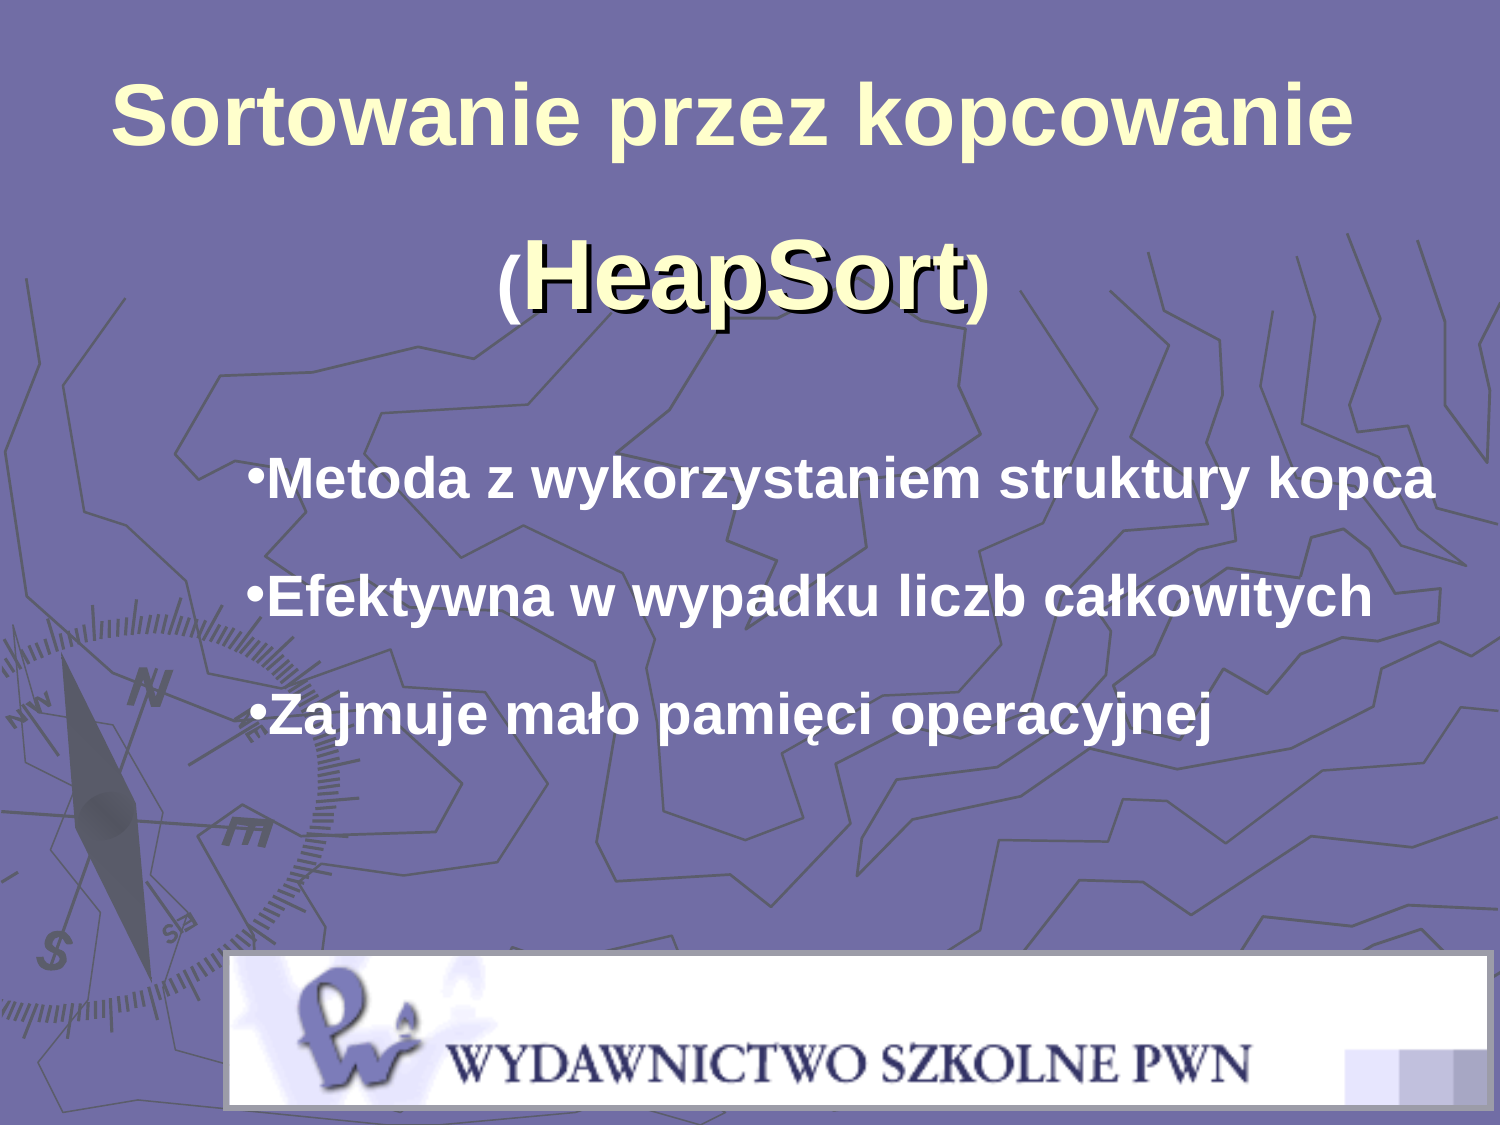

Sortowanie przez kopcowanie
 (HeapSort)
Metoda z wykorzystaniem struktury kopca
Efektywna w wypadku liczb całkowitych
Zajmuje mało pamięci operacyjnej